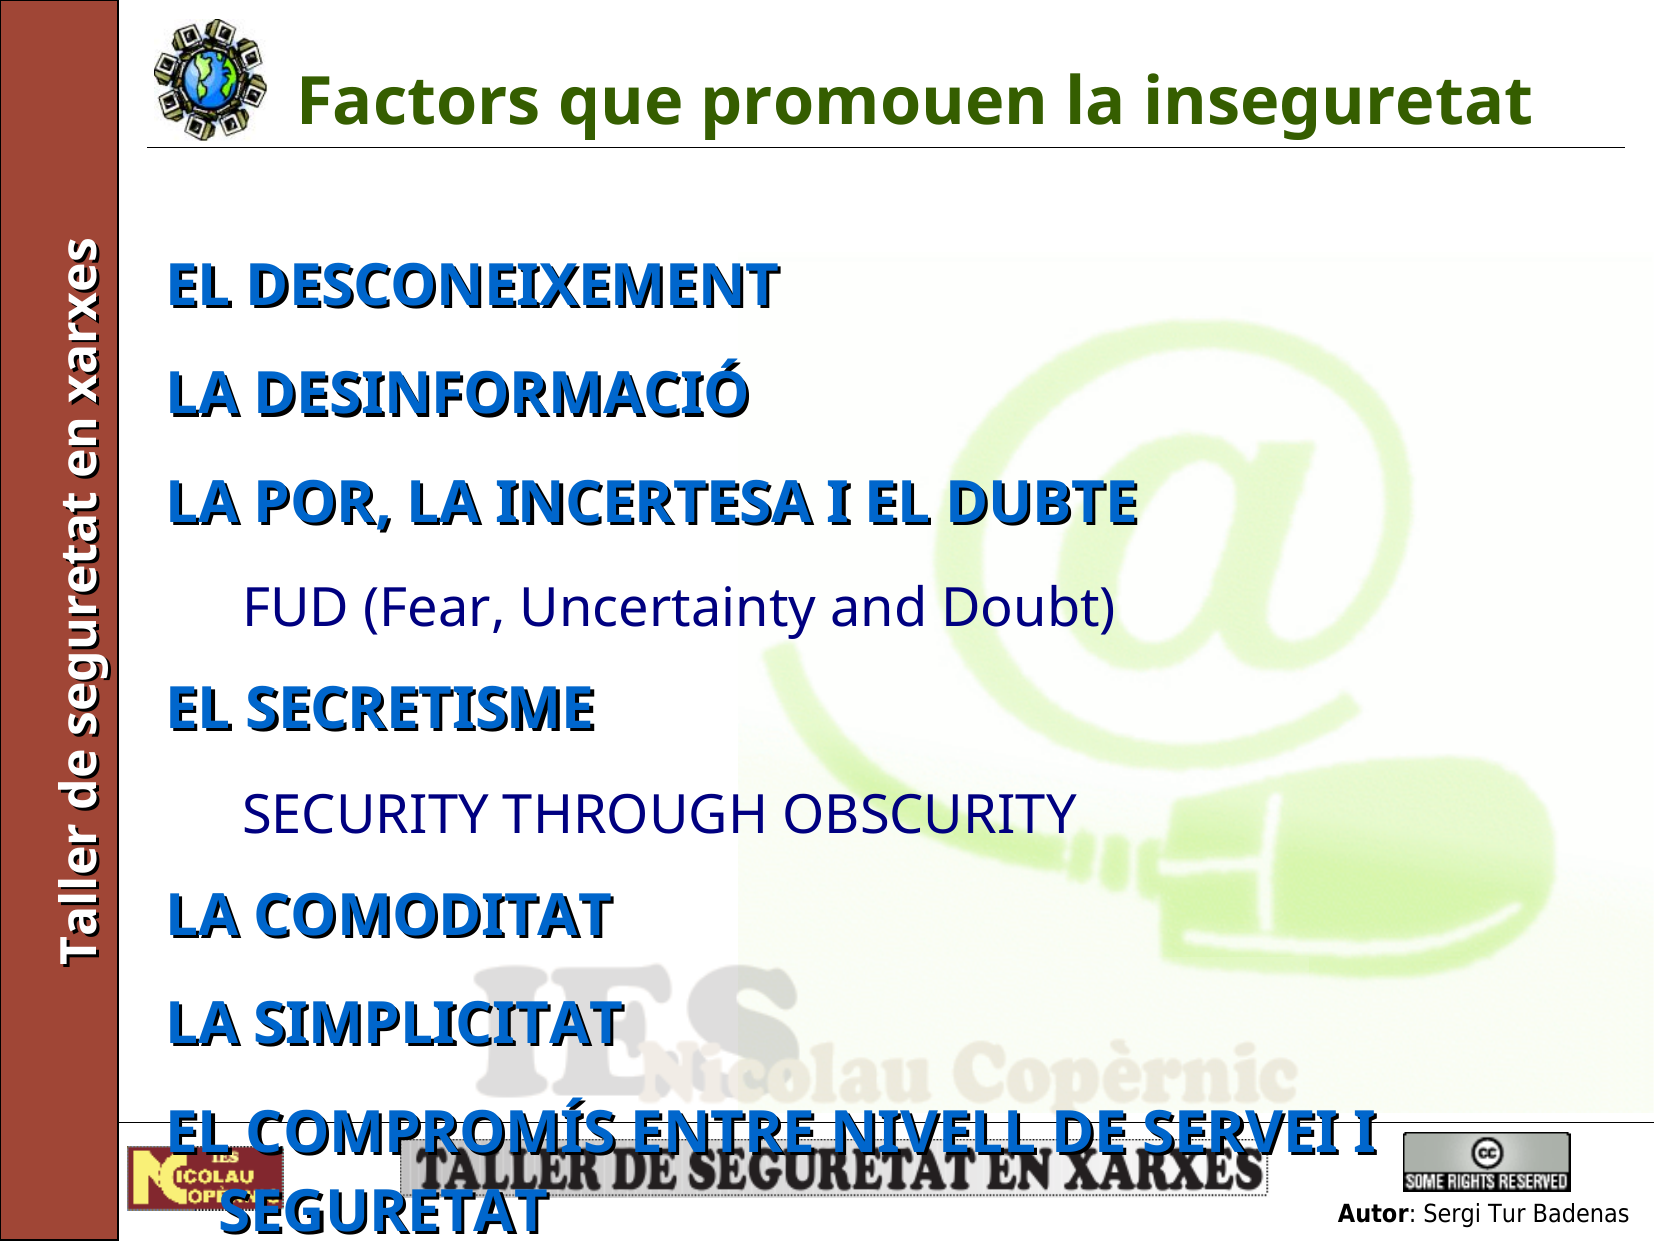

# Factors que promouen la inseguretat
EL DESCONEIXEMENT
LA DESINFORMACIÓ
LA POR, LA INCERTESA I EL DUBTE
FUD (Fear, Uncertainty and Doubt)
EL SECRETISME
SECURITY THROUGH OBSCURITY
LA COMODITAT
LA SIMPLICITAT
EL COMPROMÍS ENTRE NIVELL DE SERVEI I SEGURETAT